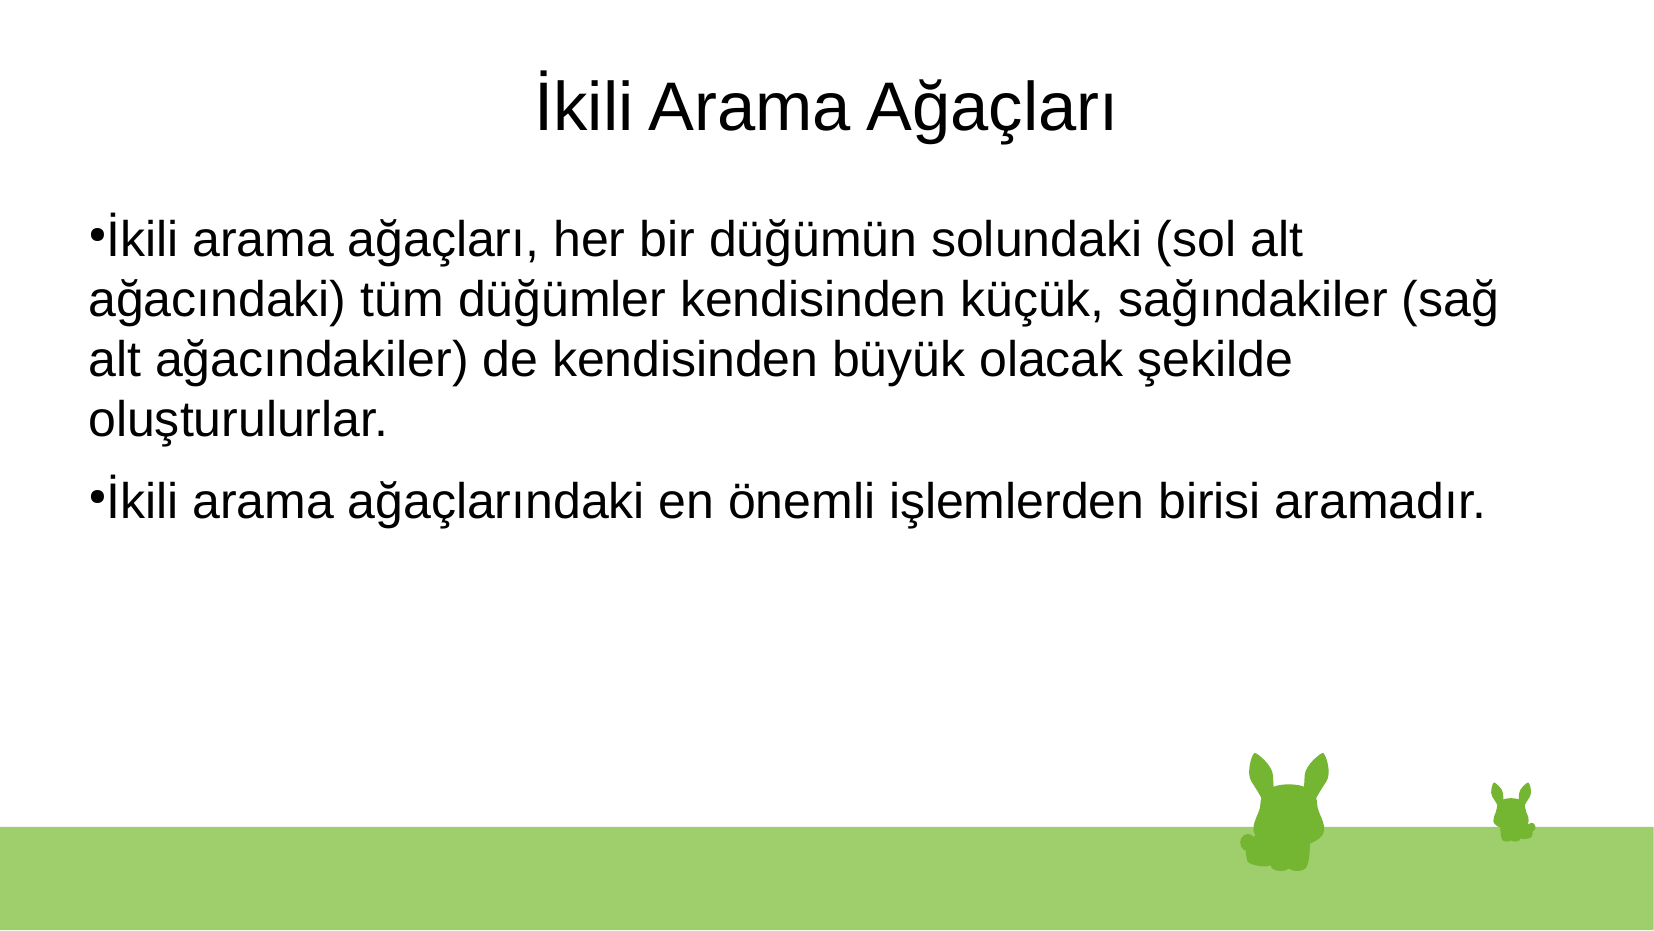

# İ﻿kili Arama Ağaçları
﻿İkili arama ağaçları, her bir düğümün solundaki (sol alt ağacındaki) tüm düğümler kendisinden küçük, sağındakiler (sağ alt ağacındakiler) de kendisinden büyük olacak şekilde oluşturulurlar.
İkili arama ağaçlarındaki en önemli işlemlerden birisi aramadır.